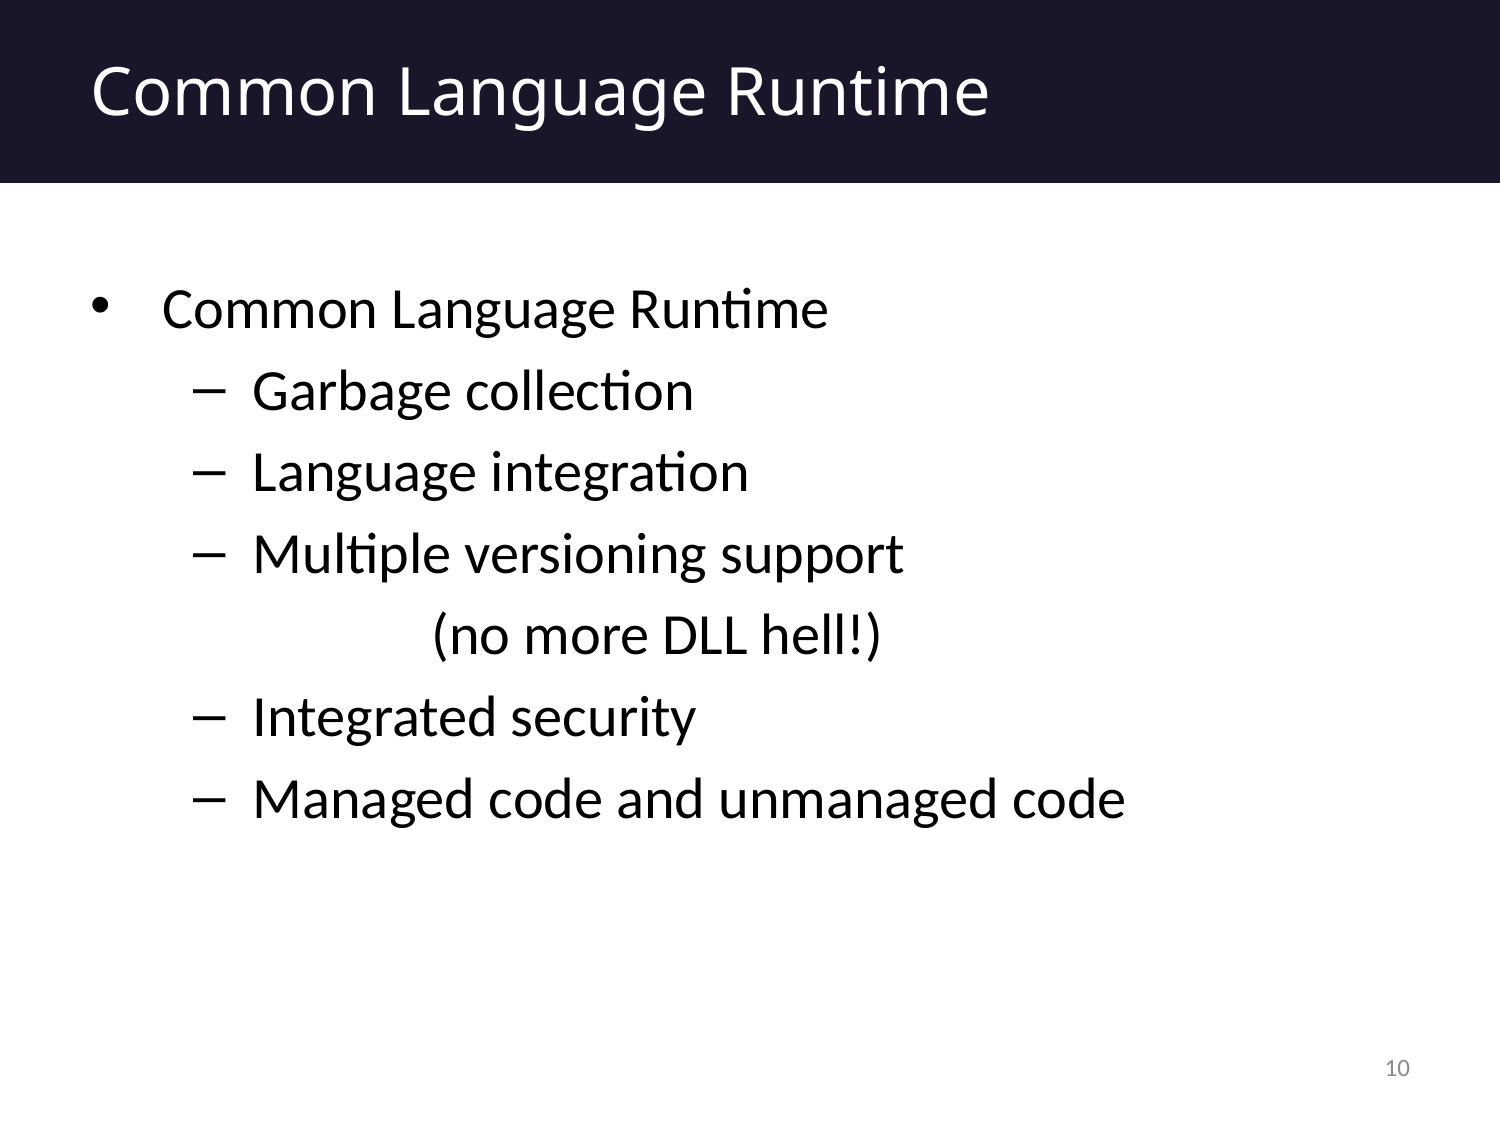

Common Language Runtime
# Common Language Runtime
Garbage collection
Language integration
Multiple versioning support
 (no more DLL hell!)
Integrated security
Managed code and unmanaged code